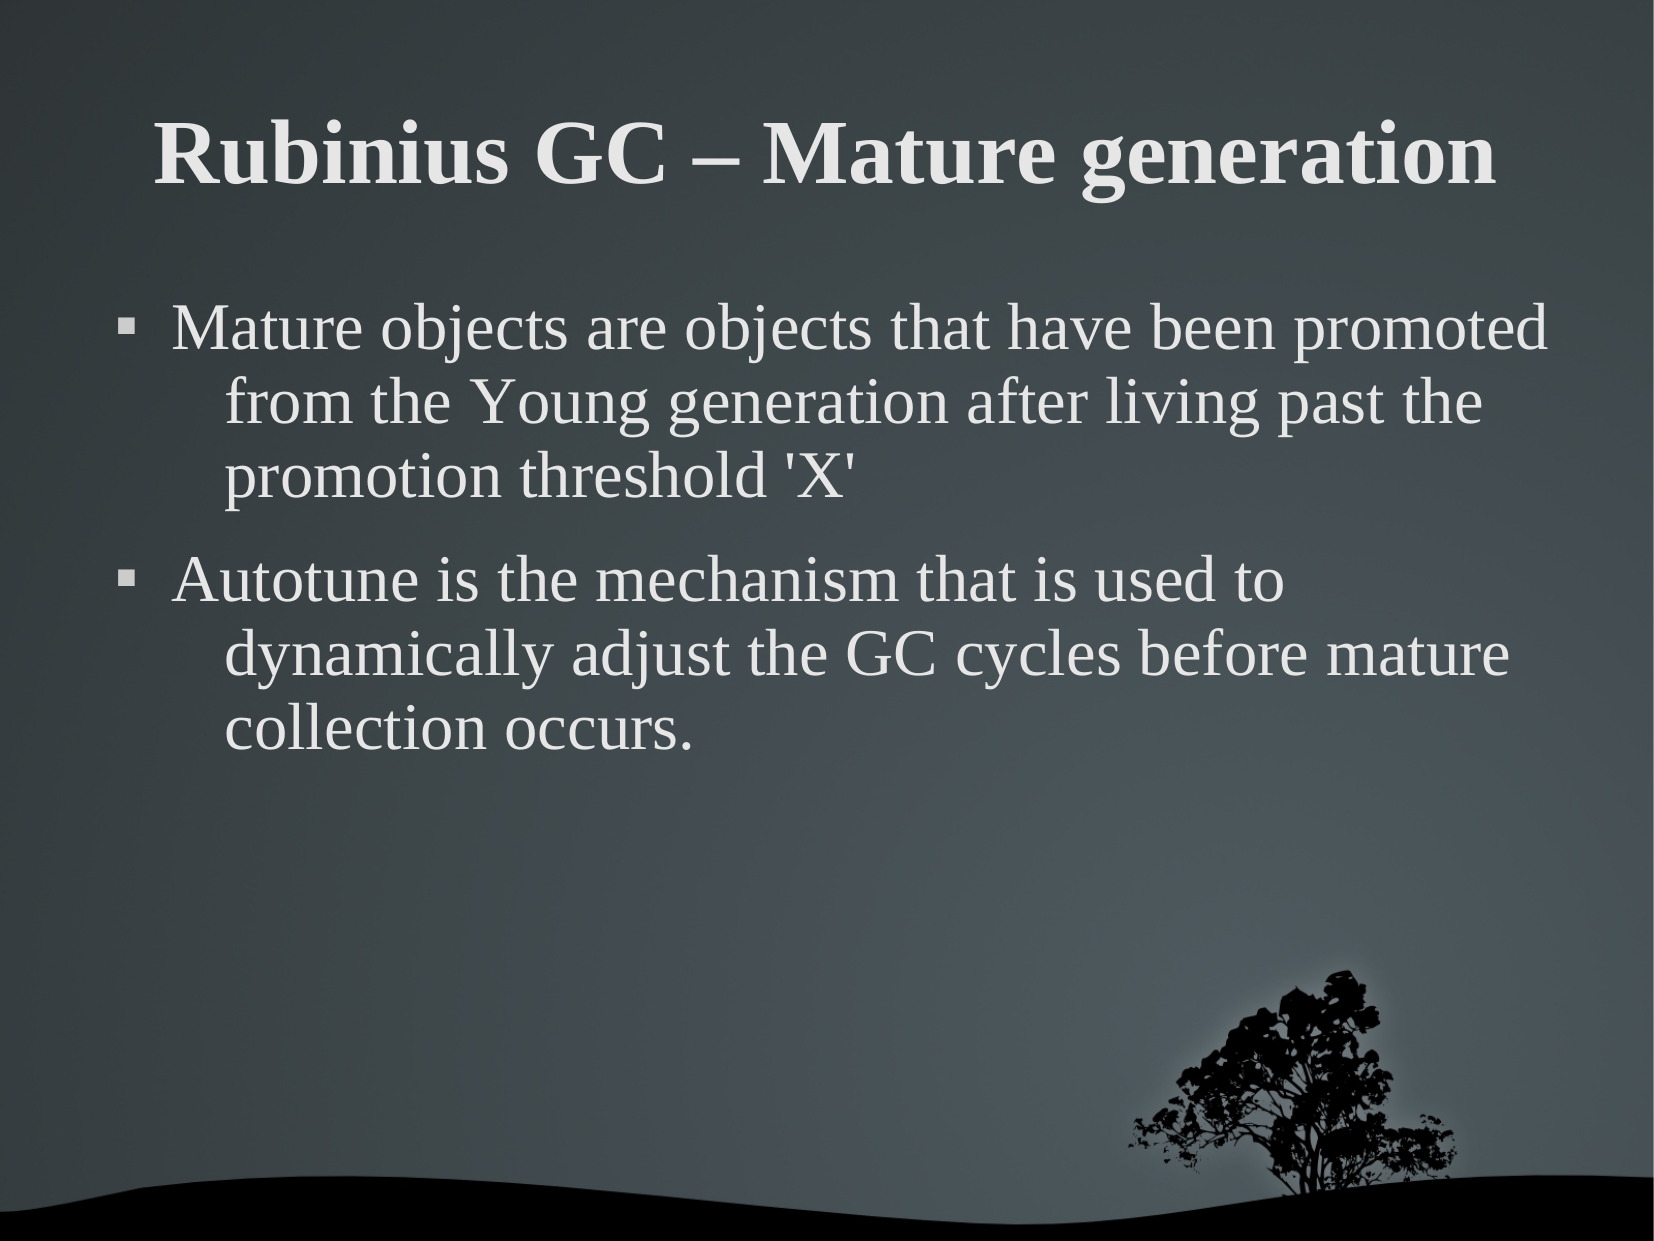

# Rubinius GC – Mature generation
Mature objects are objects that have been promoted from the Young generation after living past the promotion threshold 'X'
Autotune is the mechanism that is used to dynamically adjust the GC cycles before mature collection occurs.